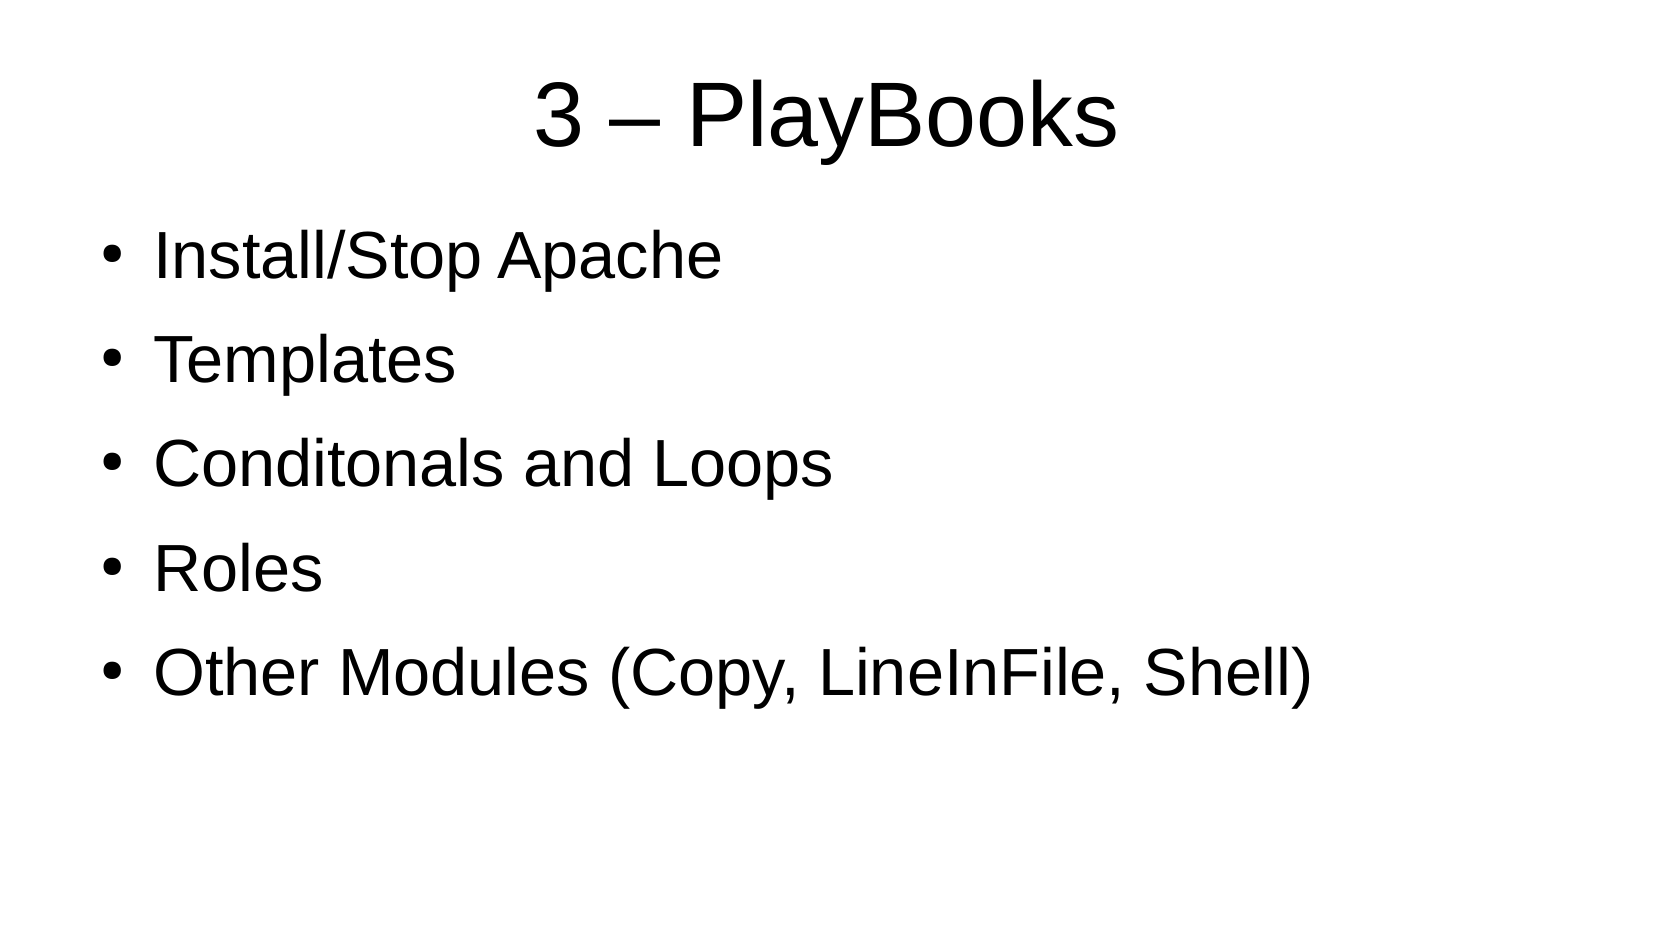

# 3 – PlayBooks
Install/Stop Apache
Templates
Conditonals and Loops
Roles
Other Modules (Copy, LineInFile, Shell)